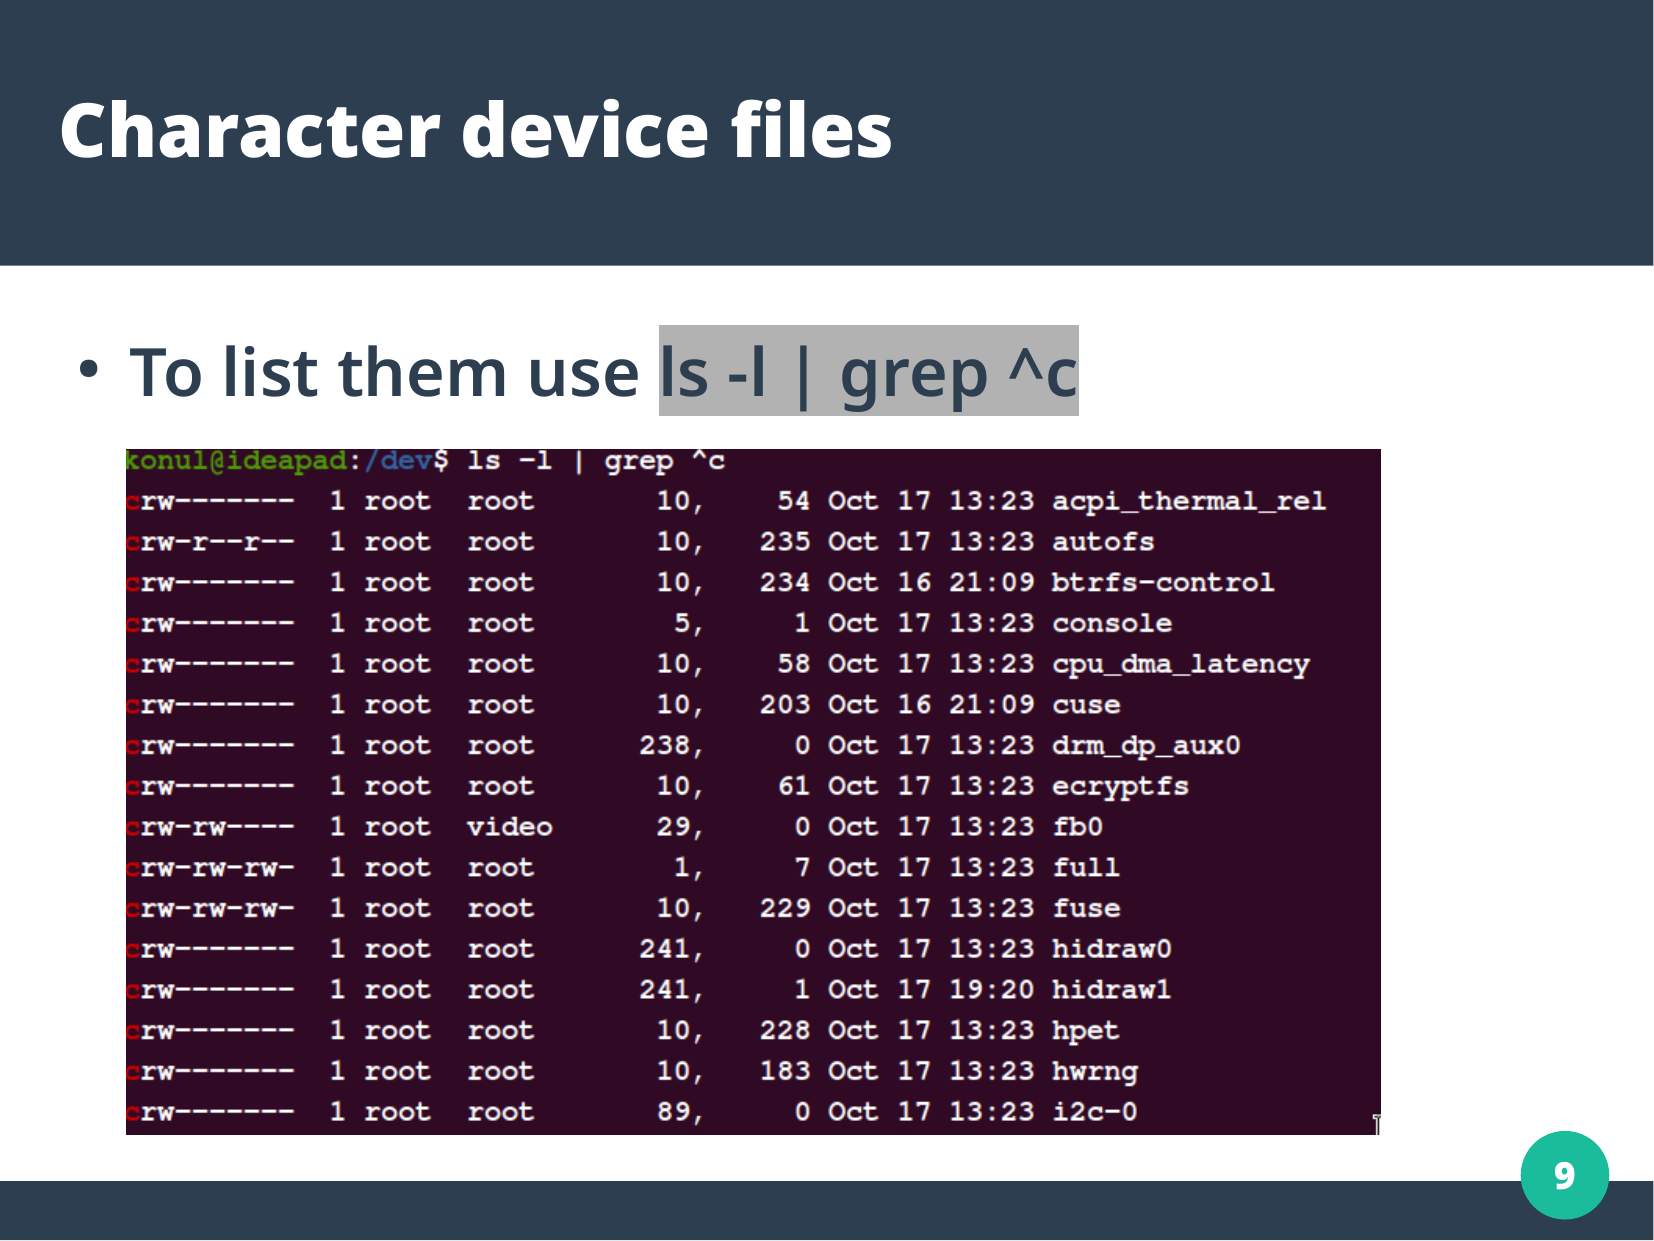

# Character device files
To list them use ls -l | grep ^c
9